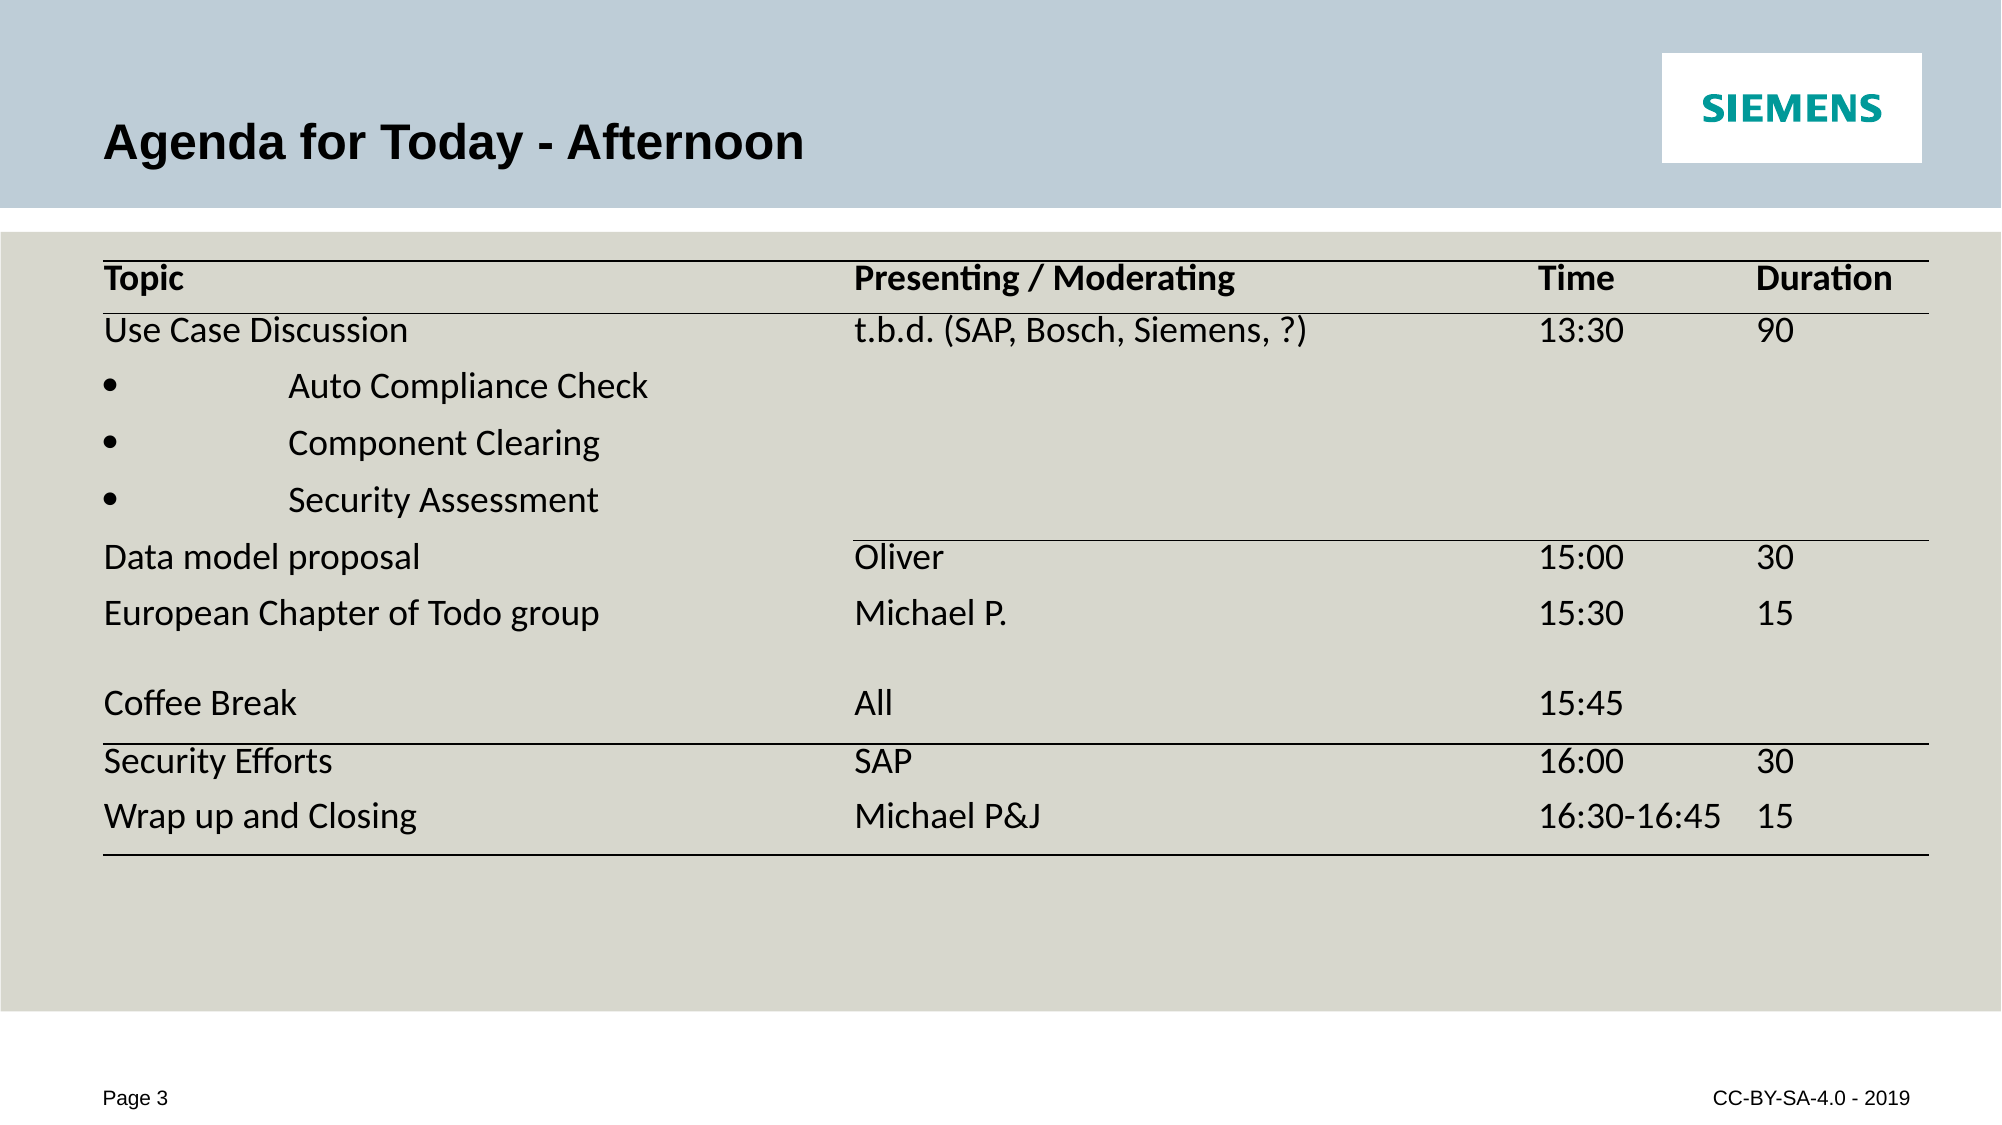

# Agenda for Today - Afternoon
| Topic | Presenting / Moderating | Time | Duration |
| --- | --- | --- | --- |
| Use Case Discussion | t.b.d. (SAP, Bosch, Siemens, ?) | 13:30 | 90 |
| · Auto Compliance Check | | | |
| · Component Clearing | | | |
| · Security Assessment | | | |
| Data model proposal | Oliver | 15:00 | 30 |
| European Chapter of Todo group | Michael P. | 15:30 | 15 |
| Coffee Break | All | 15:45 | |
| Security Efforts | SAP | 16:00 | 30 |
| Wrap up and Closing | Michael P&J | 16:30-16:45 | 15 |